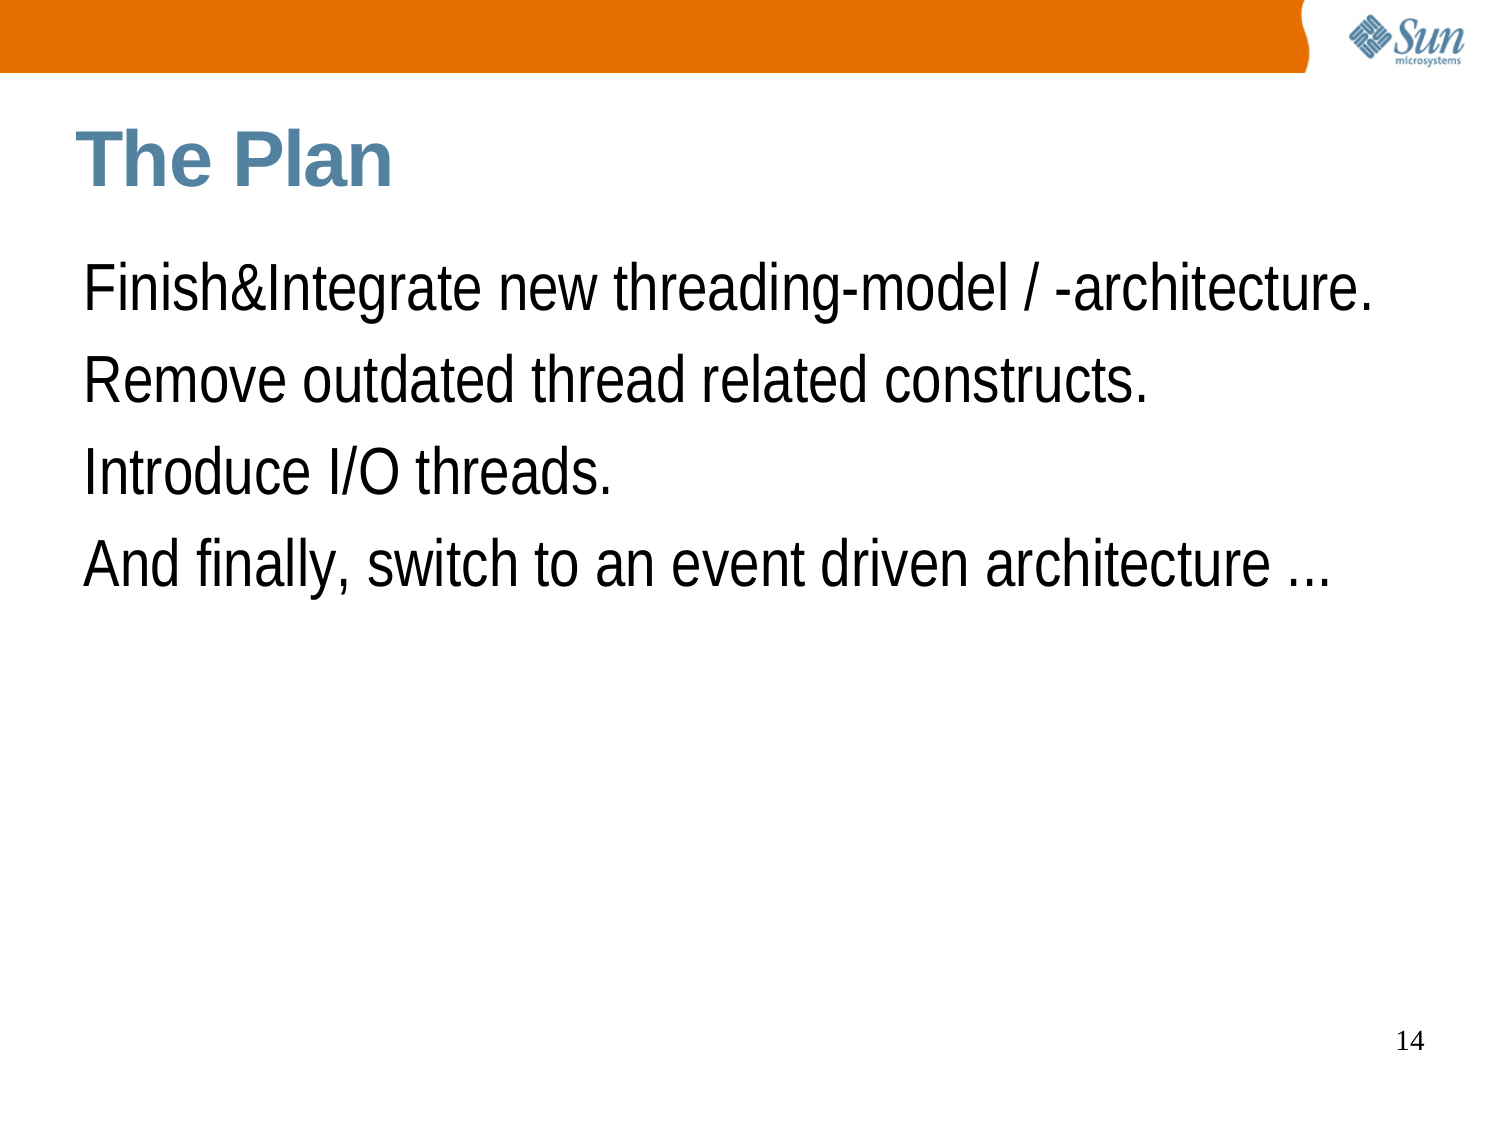

# The Plan
Finish&Integrate new threading-model / -architecture.
Remove outdated thread related constructs.
Introduce I/O threads.
And finally, switch to an event driven architecture ...
14